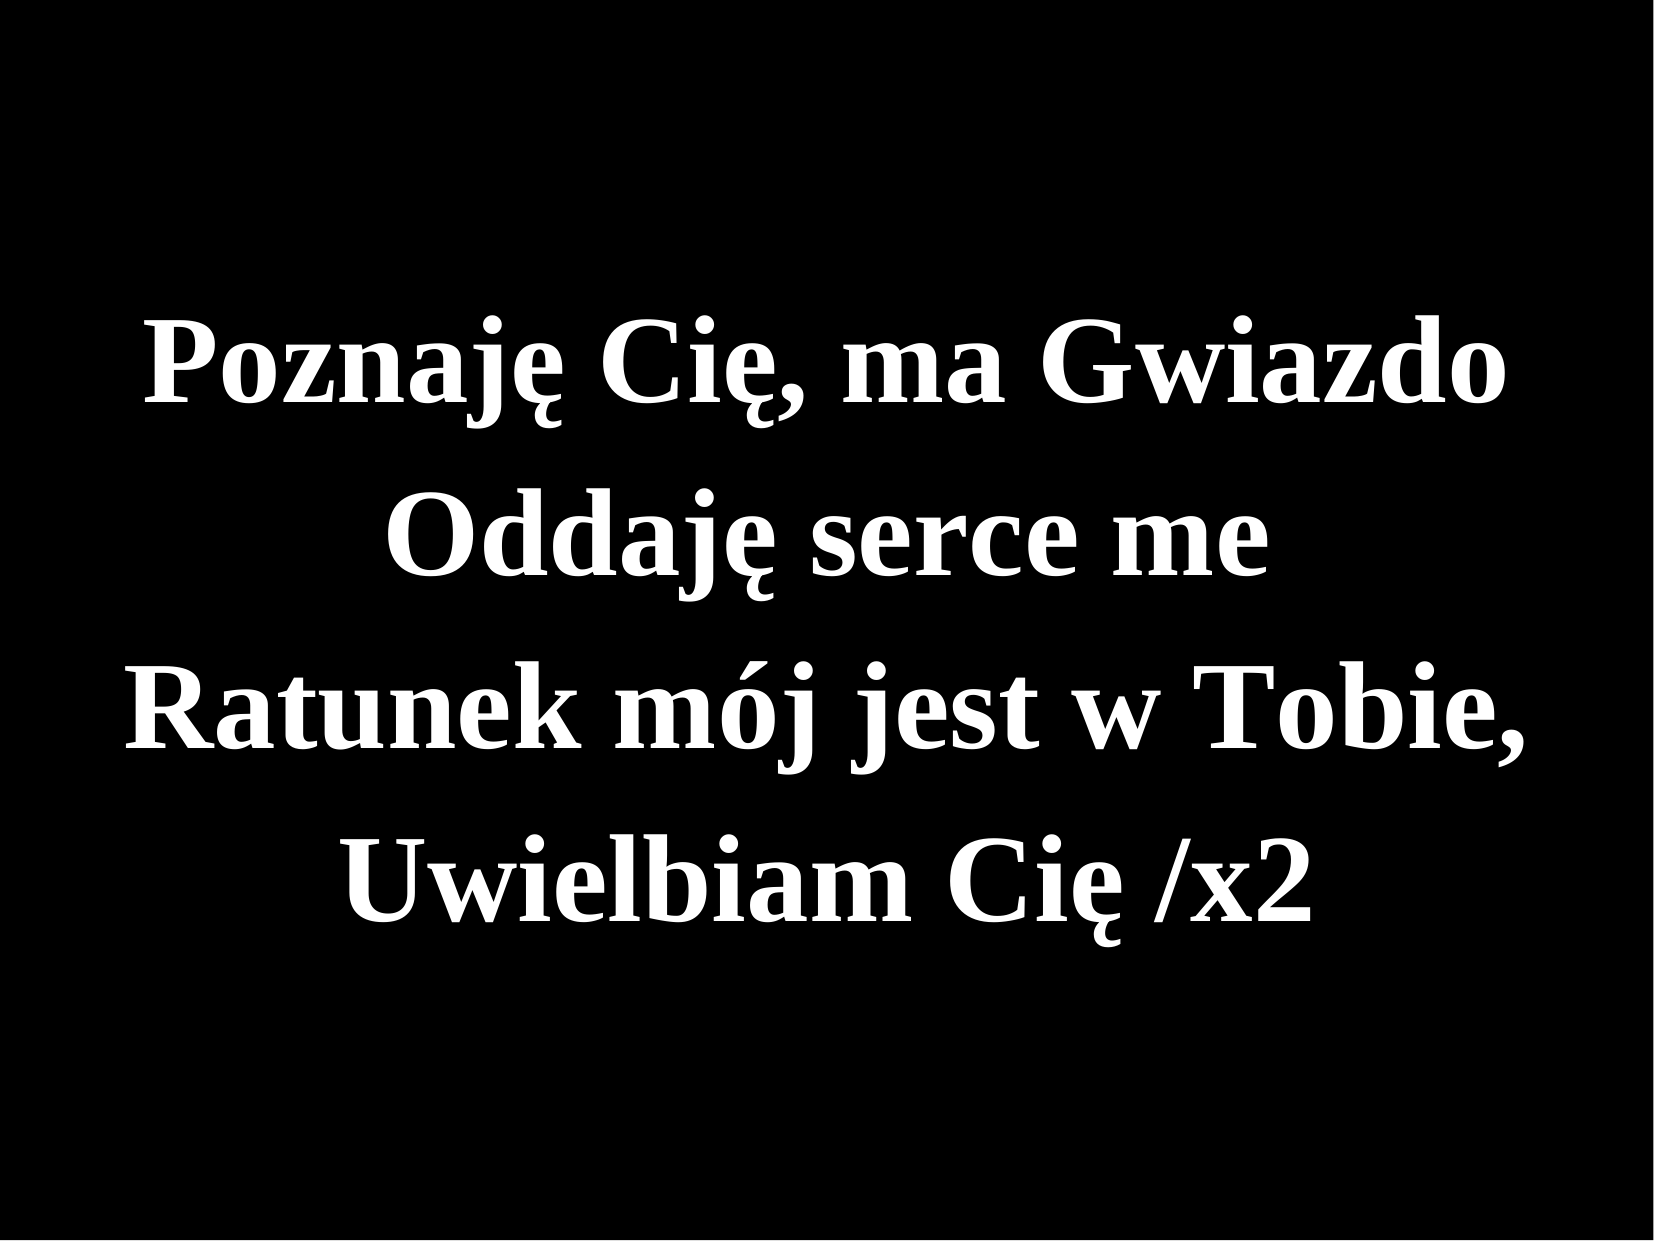

# Poznaję Cię, ma Gwiazdo ppp Oddaję serce me ppp Ratunek mój jest w Tobie, ppp Uwielbiam Cię /x2